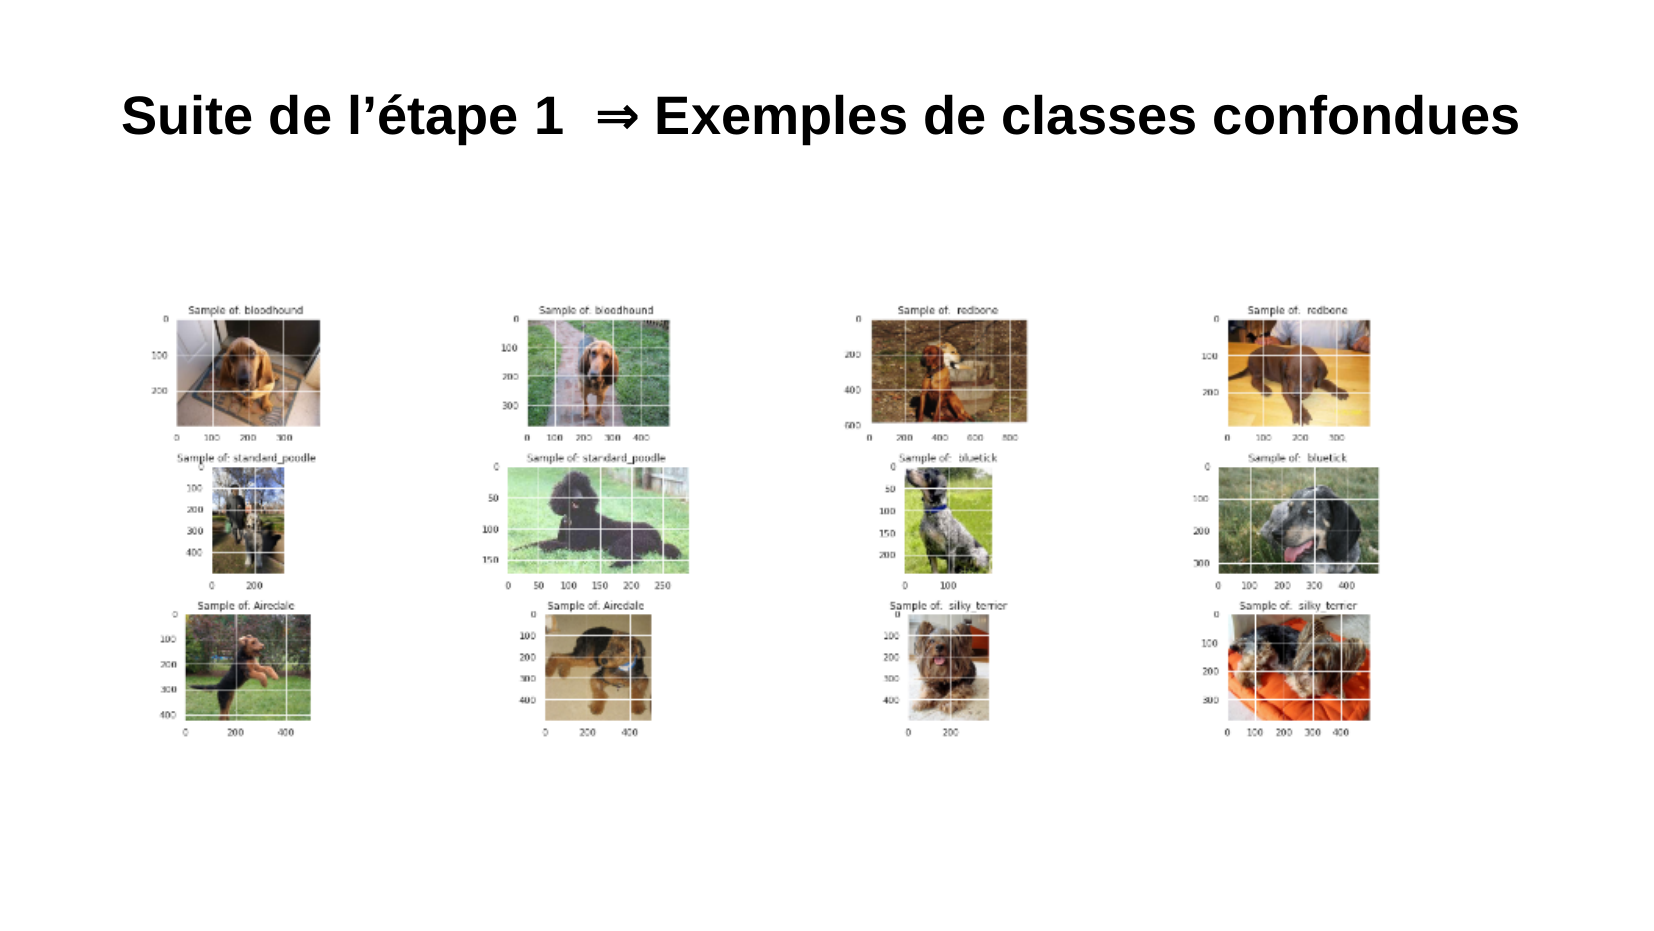

Suite de l’étape 1 ⇒ Exemples de classes confondues